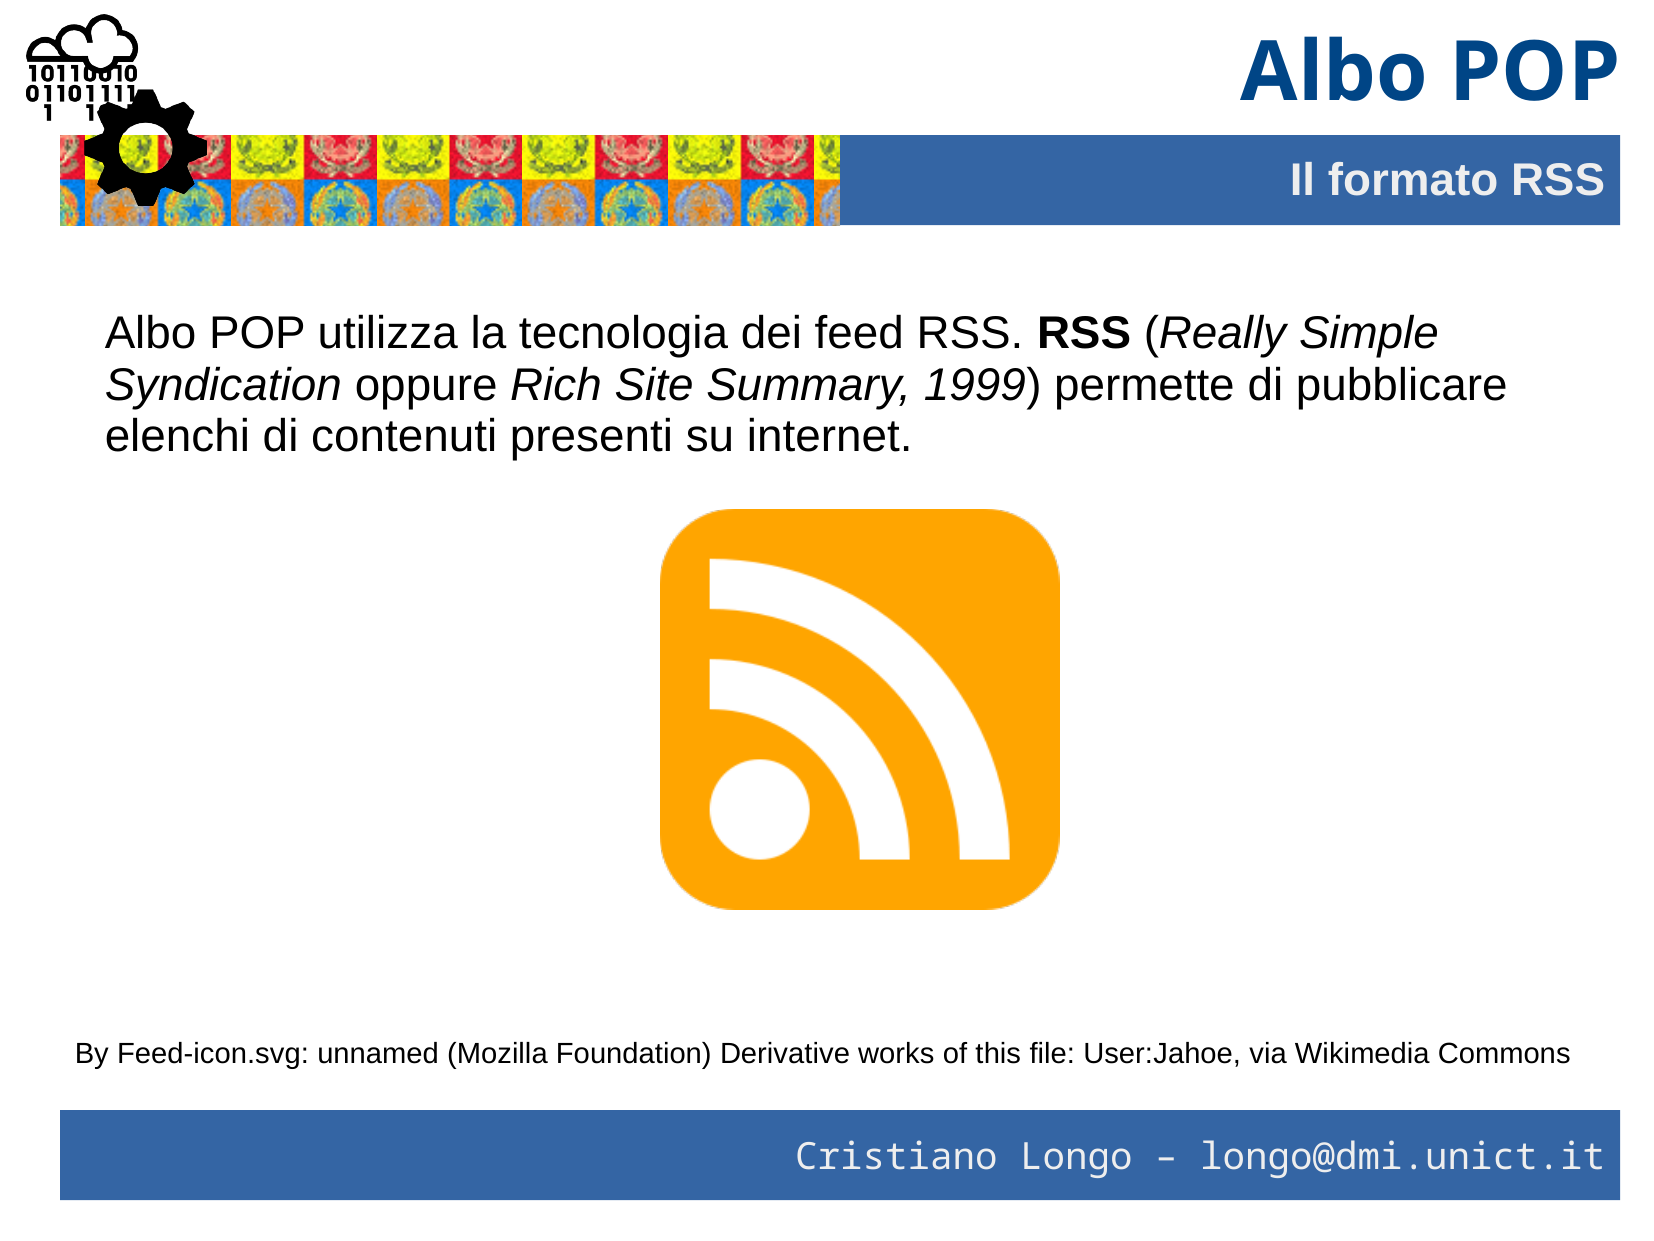

Albo POP
Il formato RSS
Albo POP utilizza la tecnologia dei feed RSS. RSS (Really Simple Syndication oppure Rich Site Summary, 1999) permette di pubblicare elenchi di contenuti presenti su internet.
By Feed-icon.svg: unnamed (Mozilla Foundation) Derivative works of this file: User:Jahoe, via Wikimedia Commons
Cristiano Longo – longo@dmi.unict.it